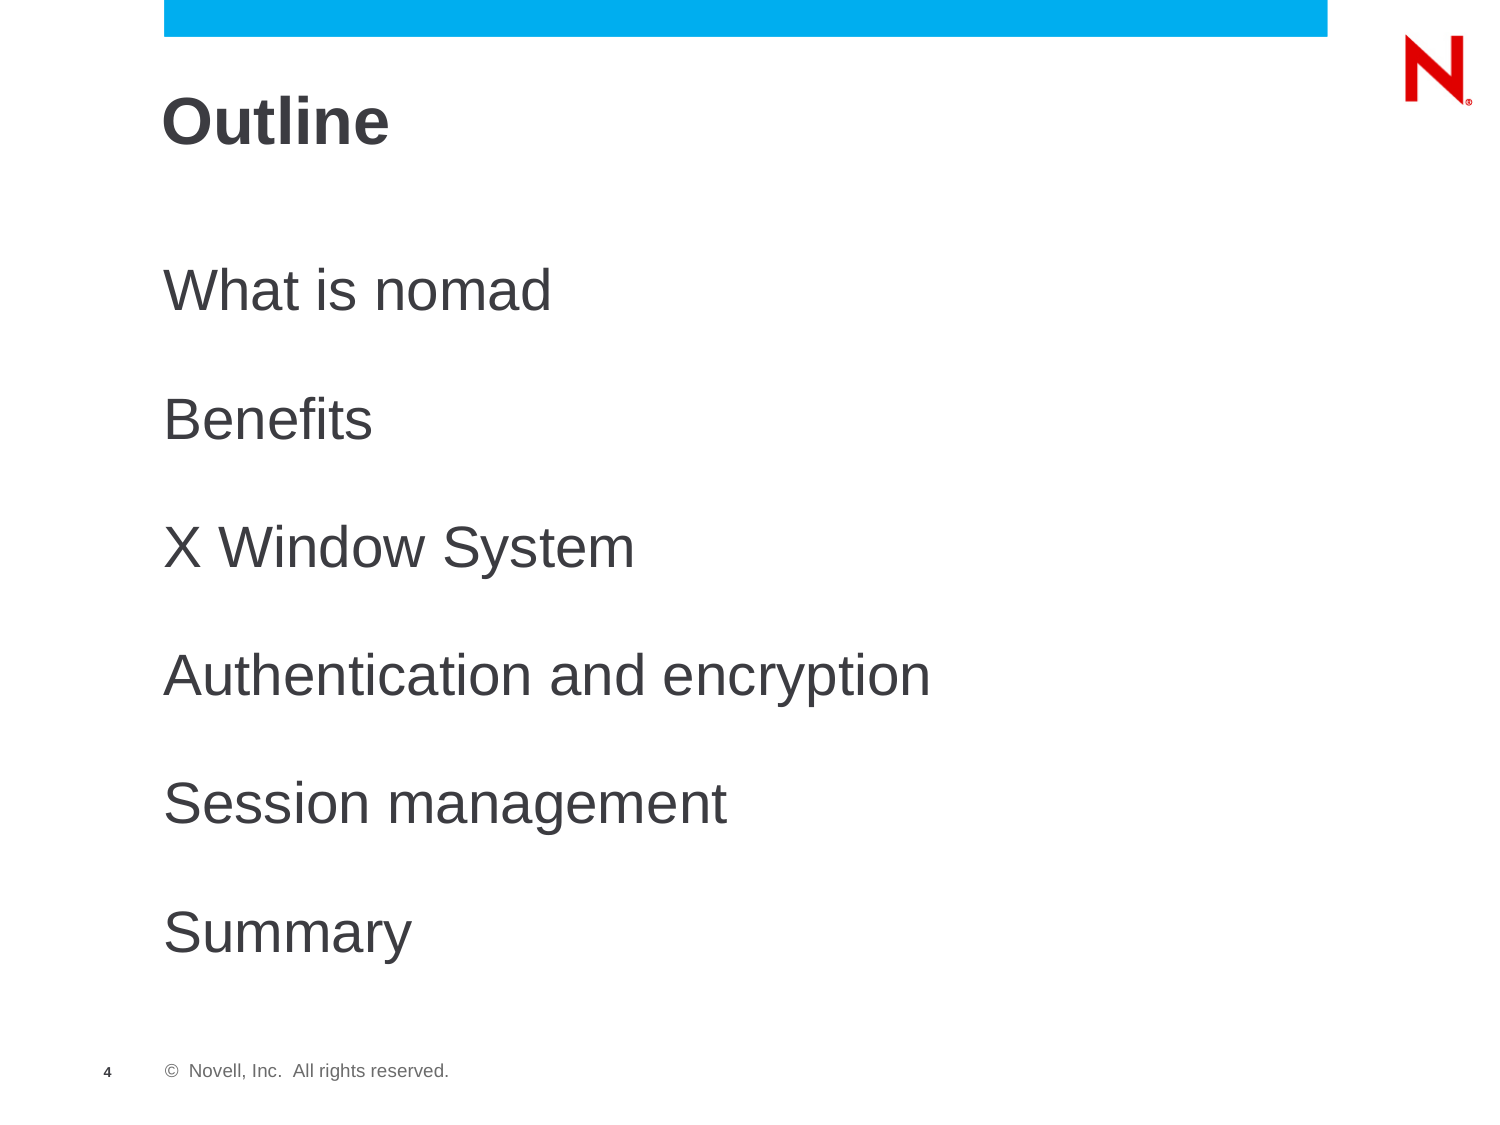

# Outline
What is nomad
Benefits
X Window System
Authentication and encryption
Session management
Summary